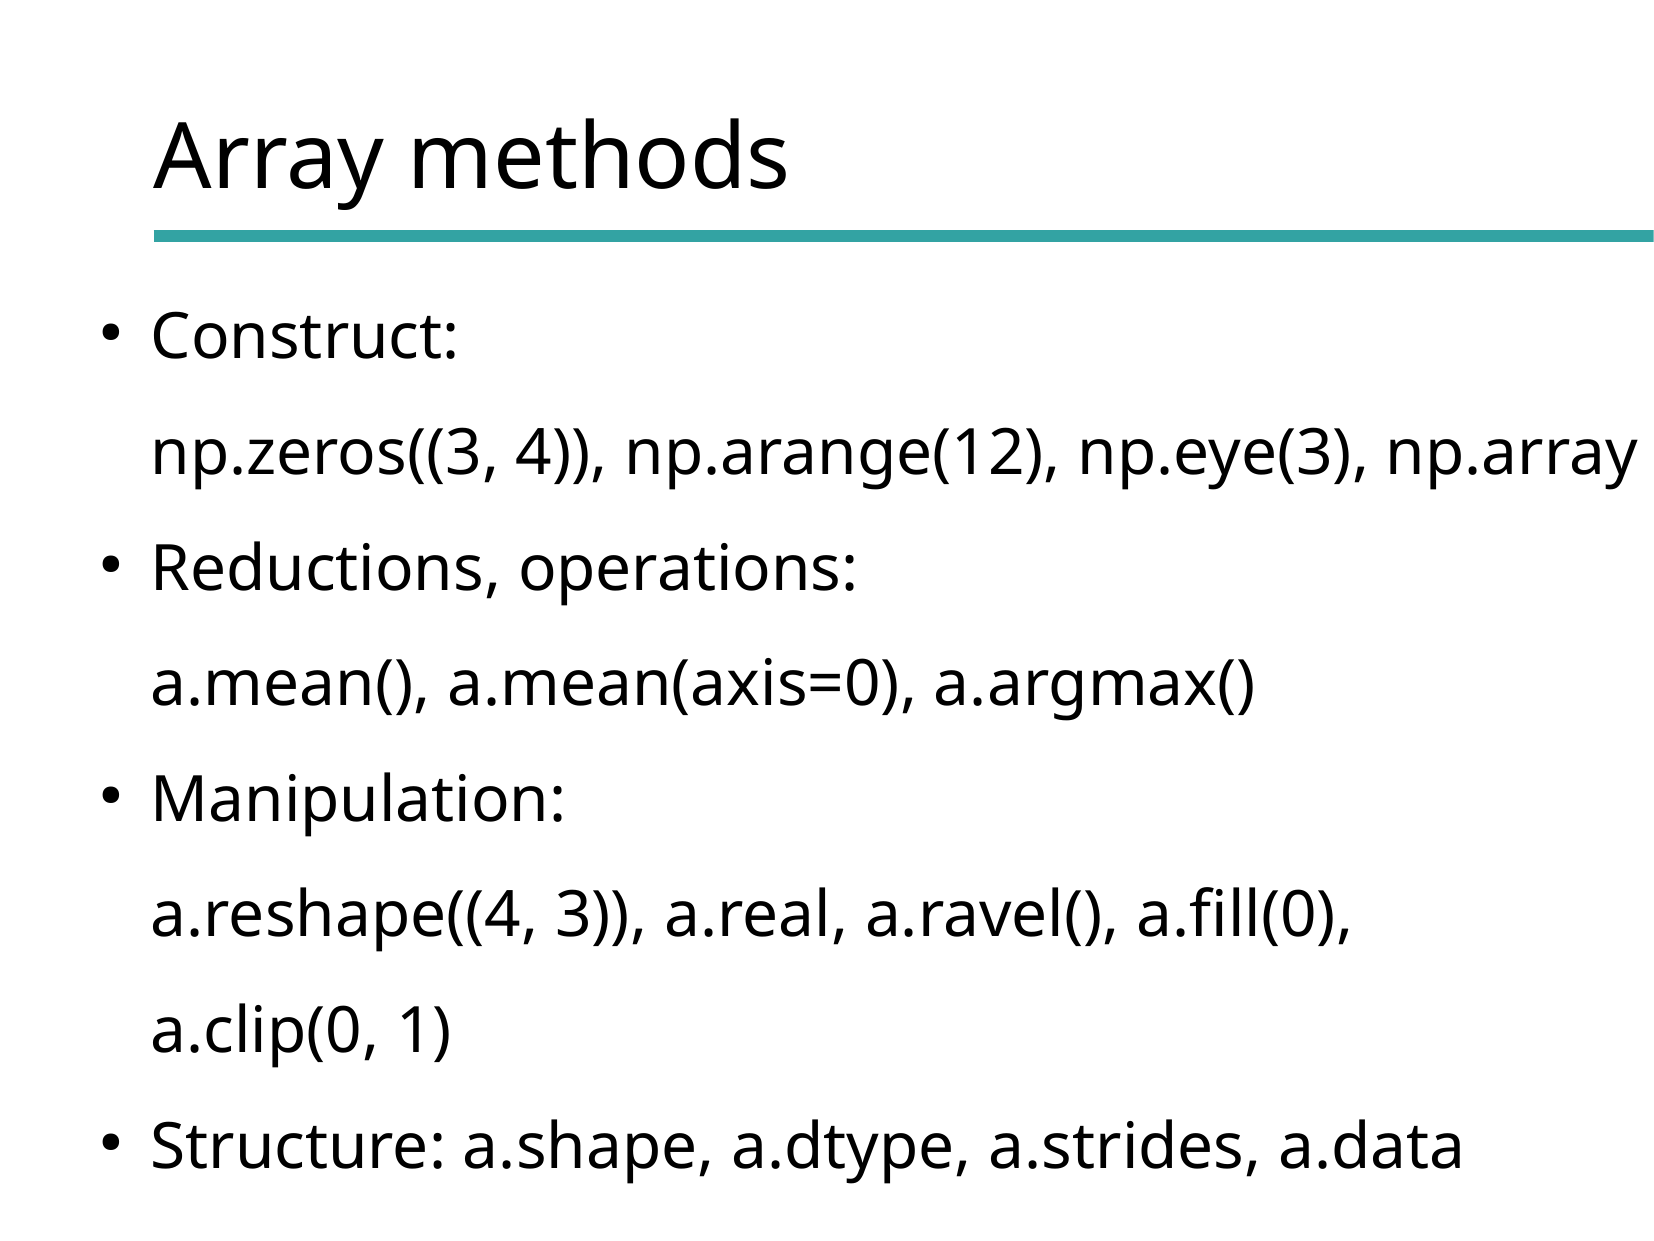

# Array methods
Construct:
np.zeros((3, 4)), np.arange(12), np.eye(3), np.array
Reductions, operations:
a.mean(), a.mean(axis=0), a.argmax()
Manipulation:
a.reshape((4, 3)), a.real, a.ravel(), a.fill(0),
a.clip(0, 1)
Structure: a.shape, a.dtype, a.strides, a.data